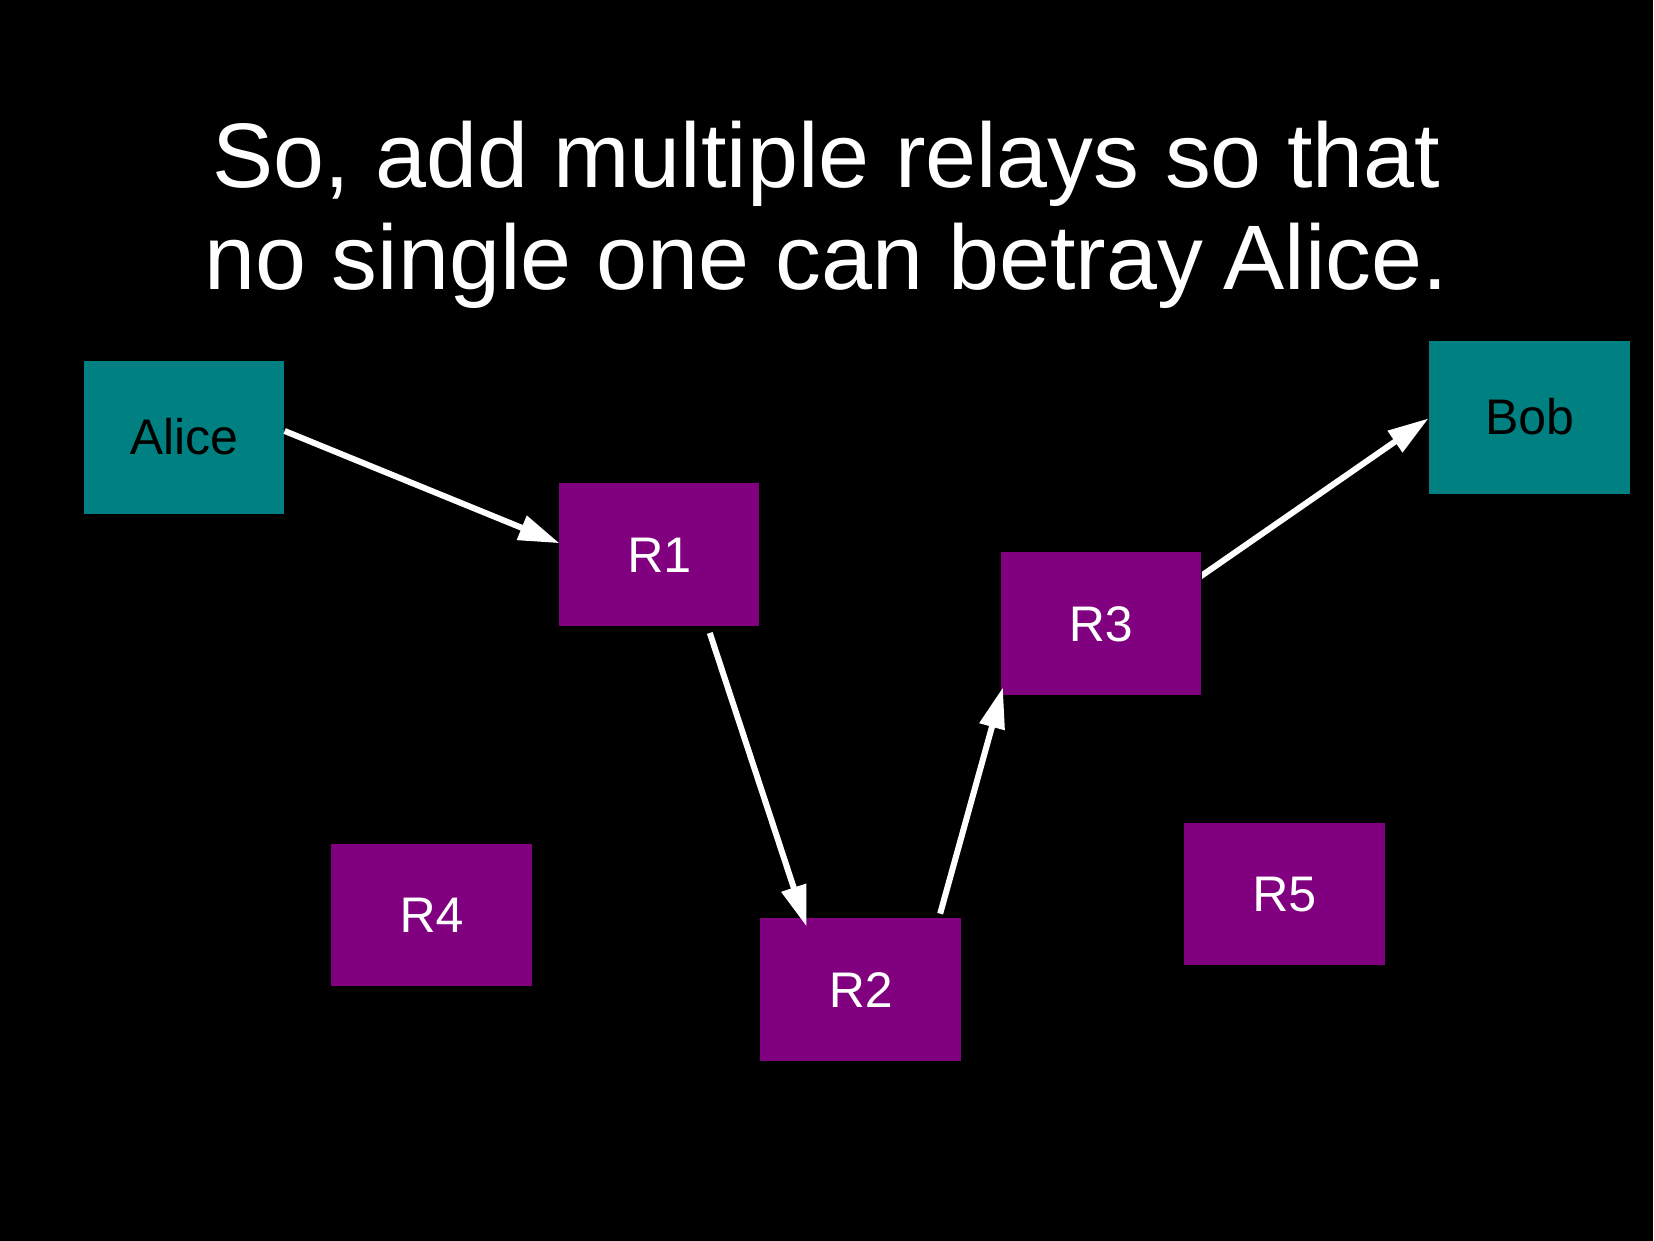

# So, add multiple relays so that no single one can betray Alice.
Bob
Alice
R1
R3
R5
R4
R2